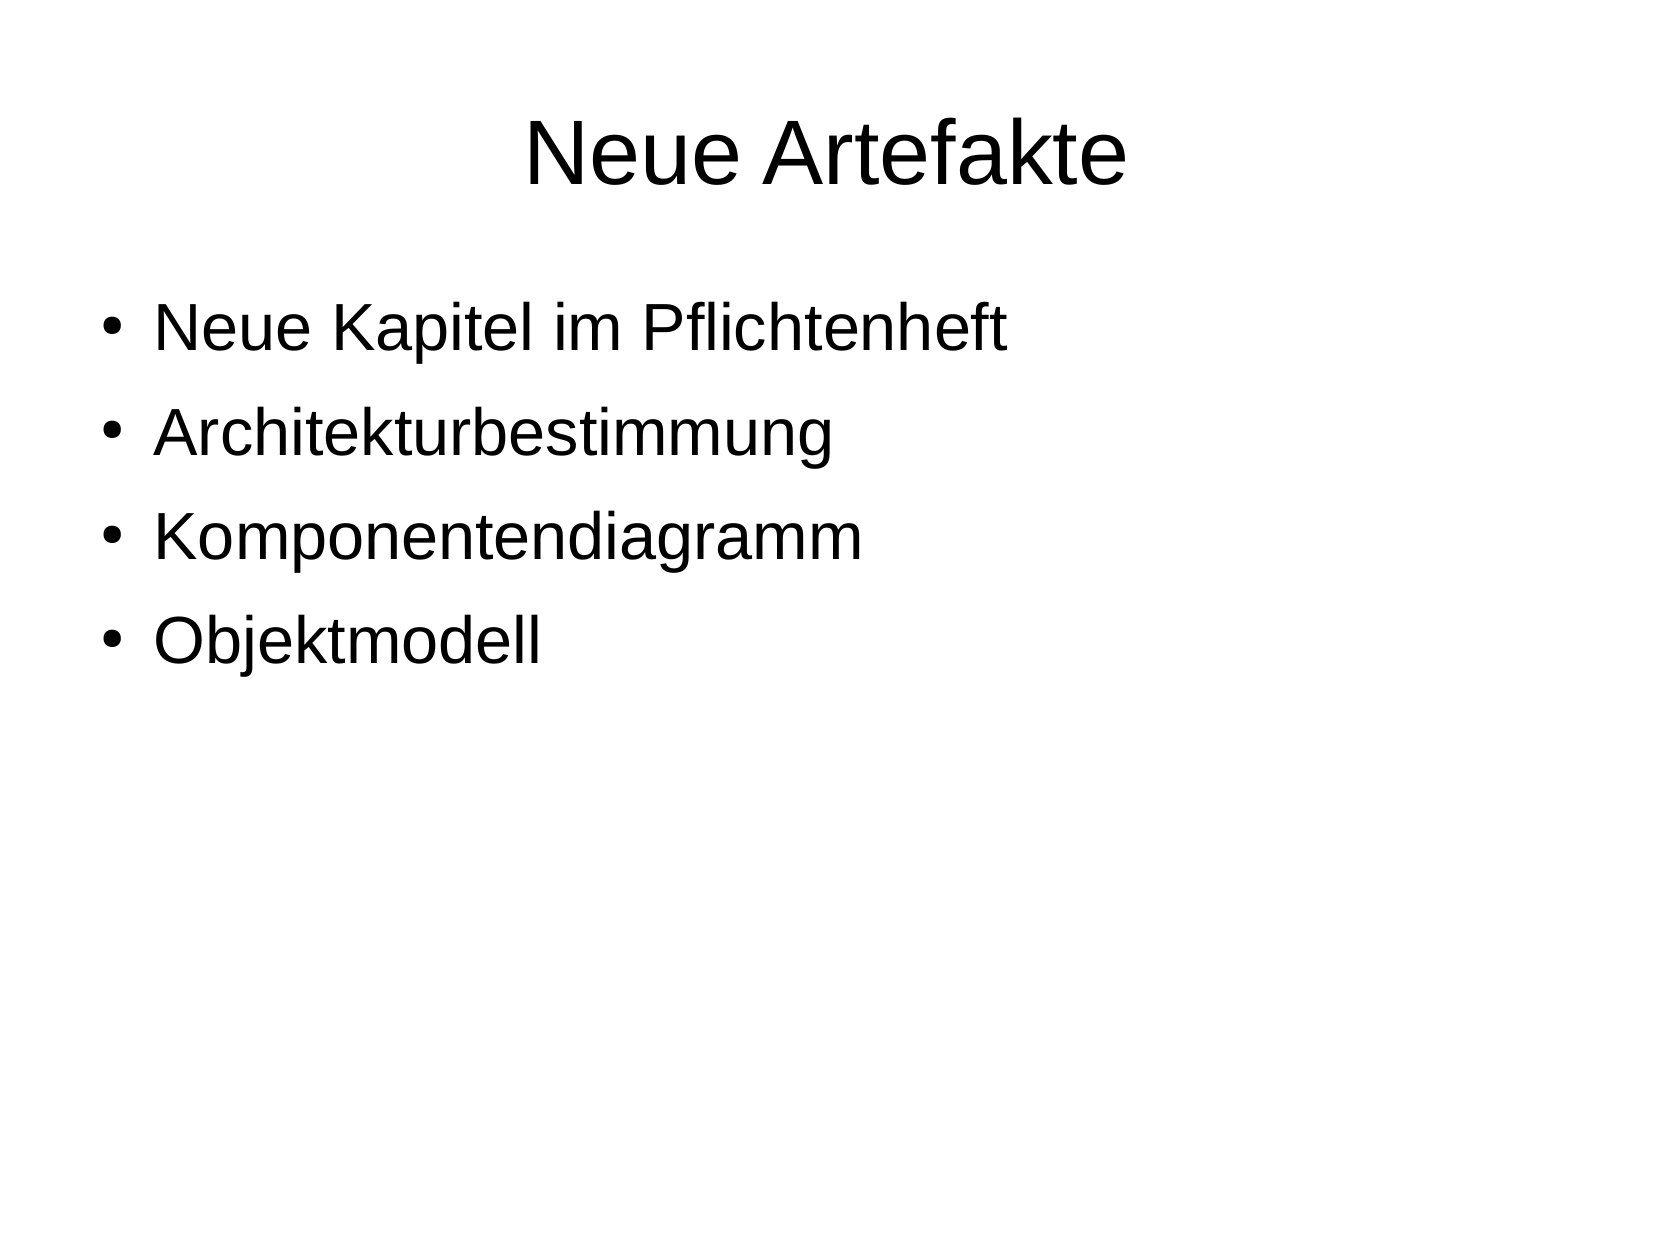

# Neue Artefakte
Neue Kapitel im Pflichtenheft
Architekturbestimmung
Komponentendiagramm
Objektmodell